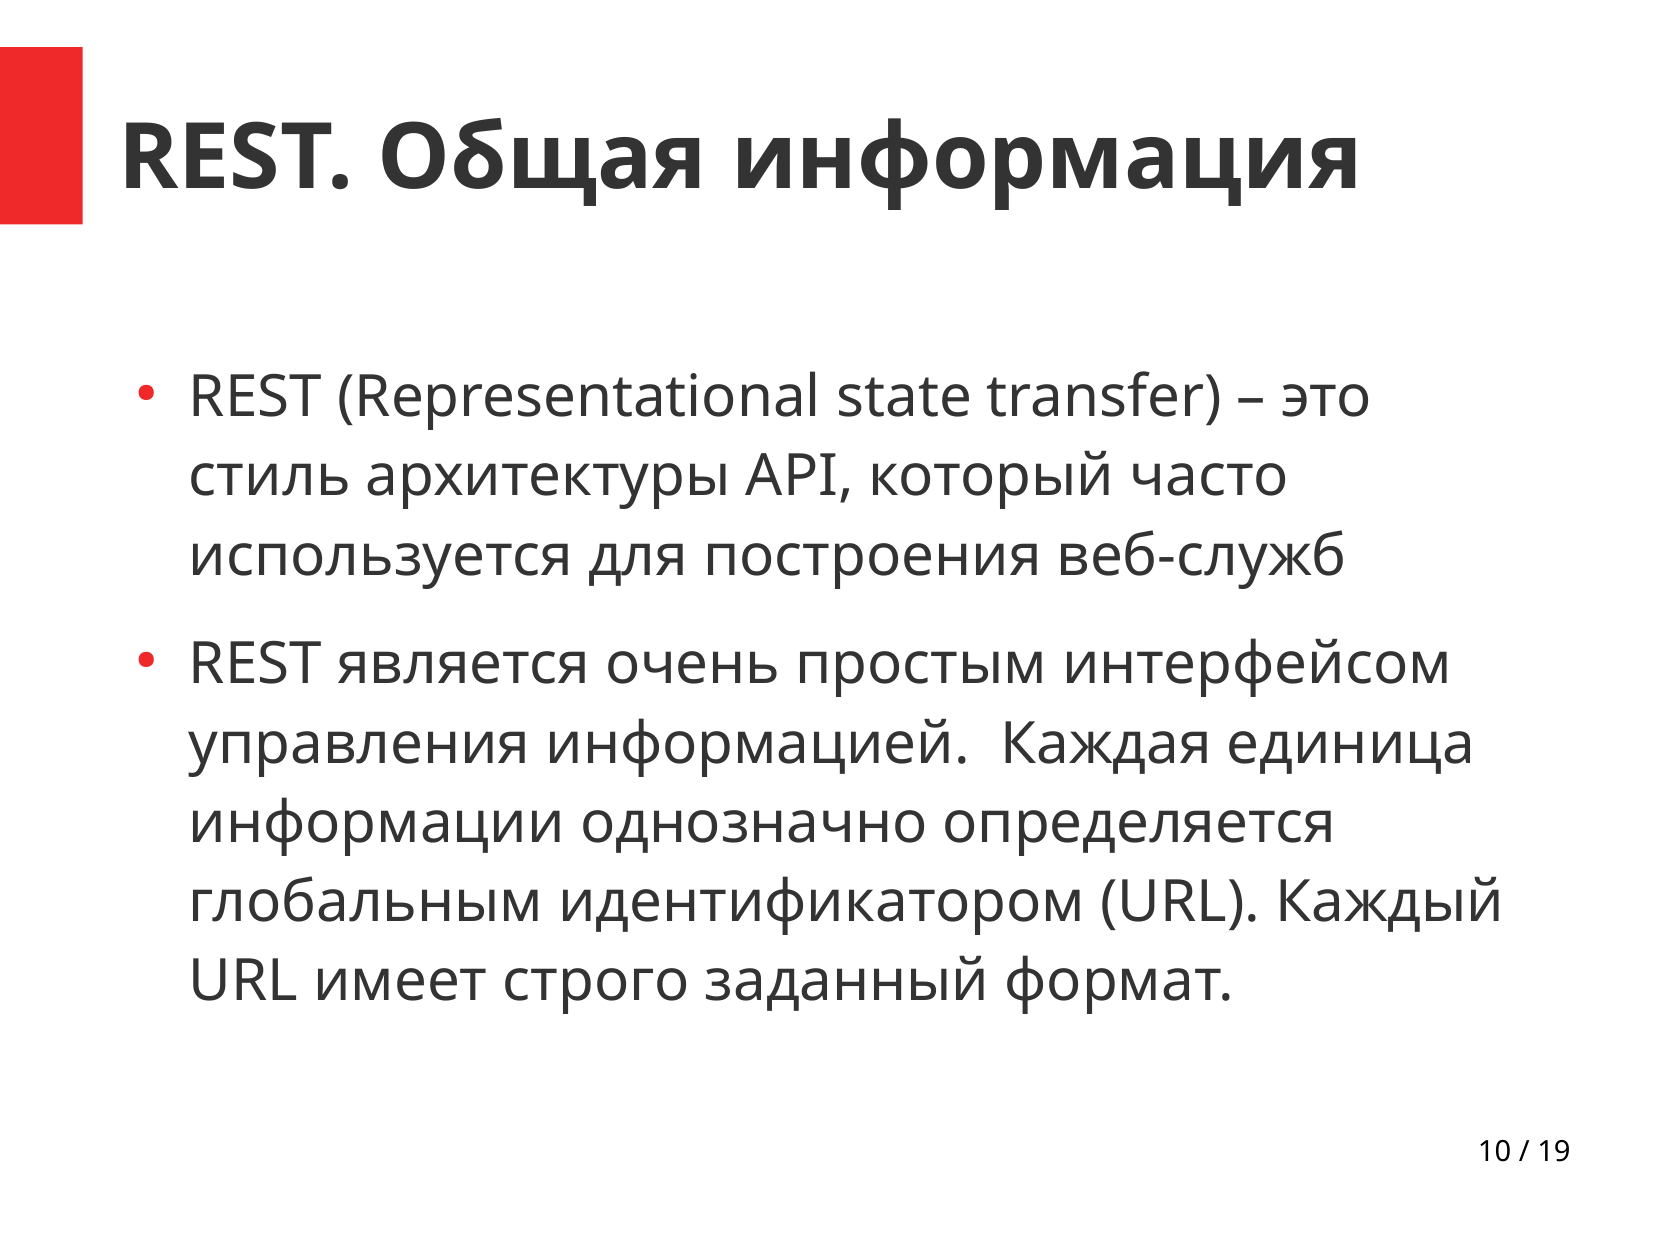

# REST. Общая информация
REST (Representational state transfer) – это стиль архитектуры API, который часто используется для построения веб-служб
REST является очень простым интерфейсом управления информацией. Каждая единица информации однозначно определяется глобальным идентификатором (URL). Каждый URL имеет строго заданный формат.
10